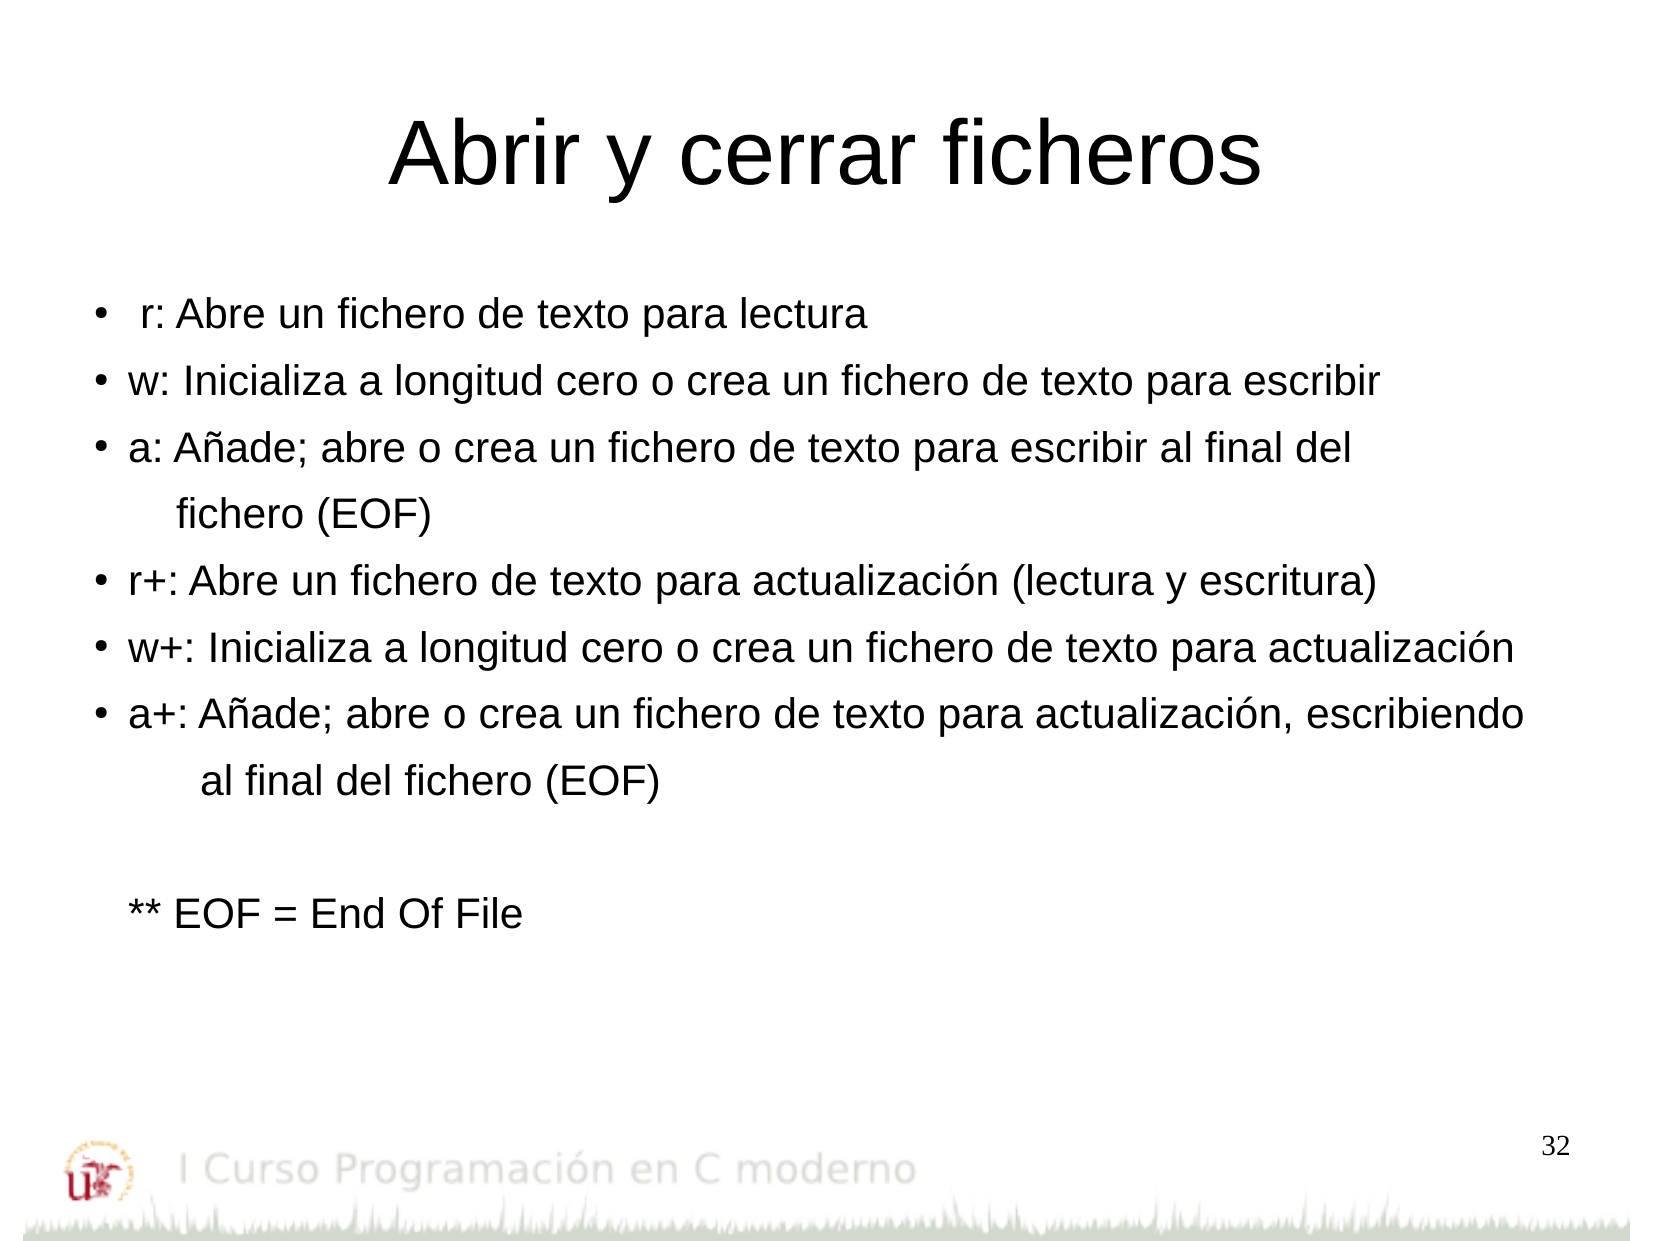

# Abrir y cerrar ficheros
 r: Abre un fichero de texto para lectura
w: Inicializa a longitud cero o crea un fichero de texto para escribir
a: Añade; abre o crea un fichero de texto para escribir al final del
 fichero (EOF)
r+: Abre un fichero de texto para actualización (lectura y escritura)
w+: Inicializa a longitud cero o crea un fichero de texto para actualización
a+: Añade; abre o crea un fichero de texto para actualización, escribiendo
 al final del fichero (EOF)
** EOF = End Of File
32